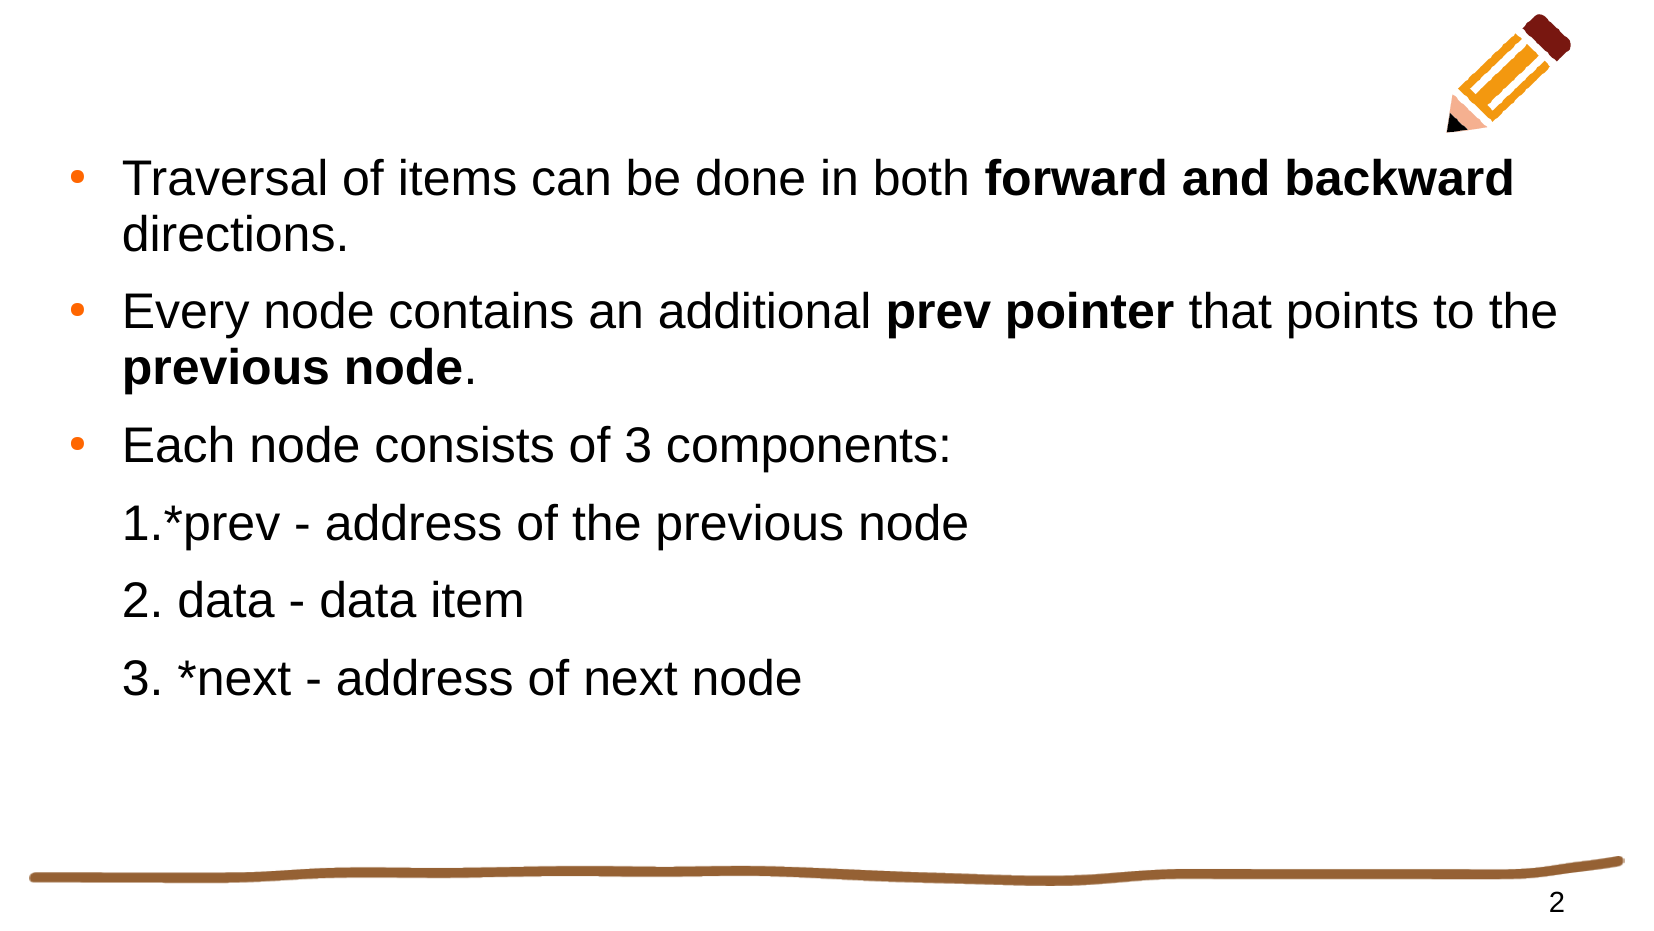

# Traversal of items can be done in both forward and backward directions.
Every node contains an additional prev pointer that points to the previous node.
Each node consists of 3 components:
1.*prev - address of the previous node
2. data - data item
3. *next - address of next node
2